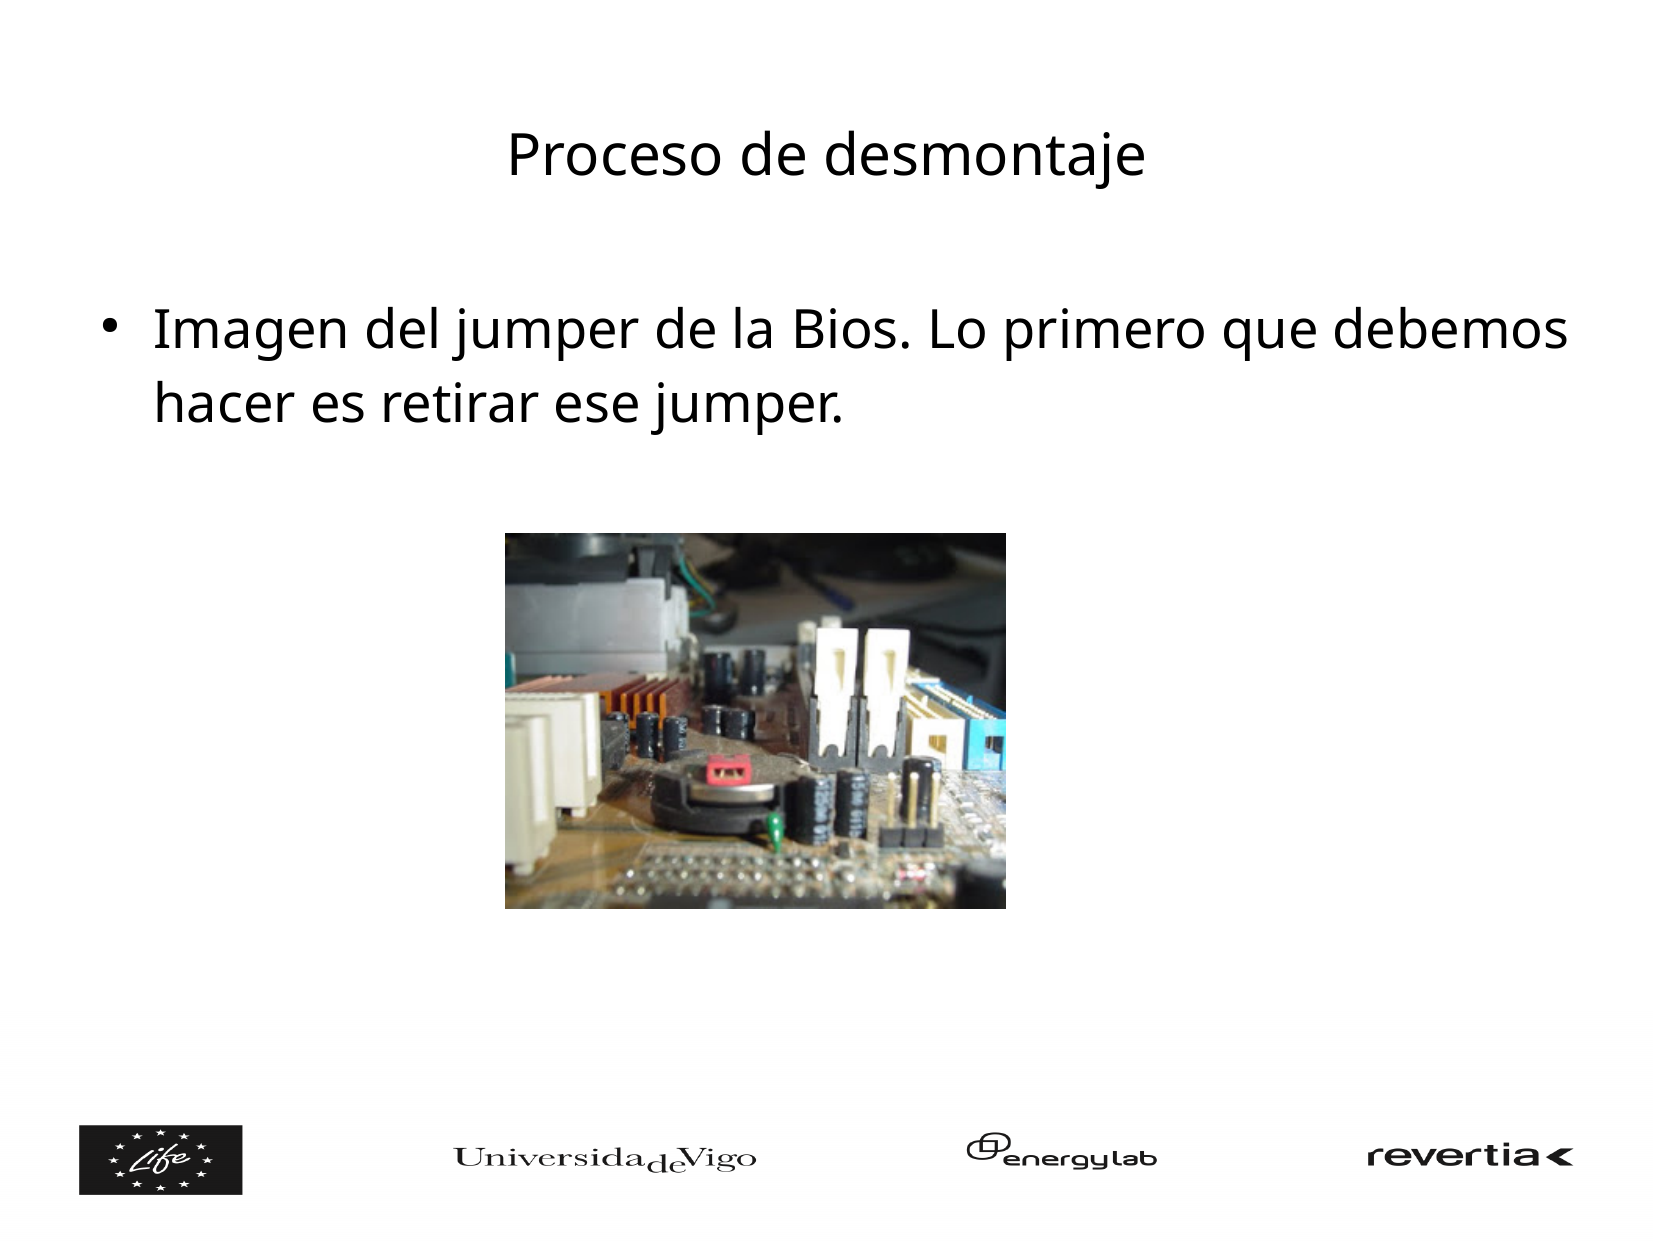

# Proceso de desmontaje
Imagen del jumper de la Bios. Lo primero que debemos hacer es retirar ese jumper.